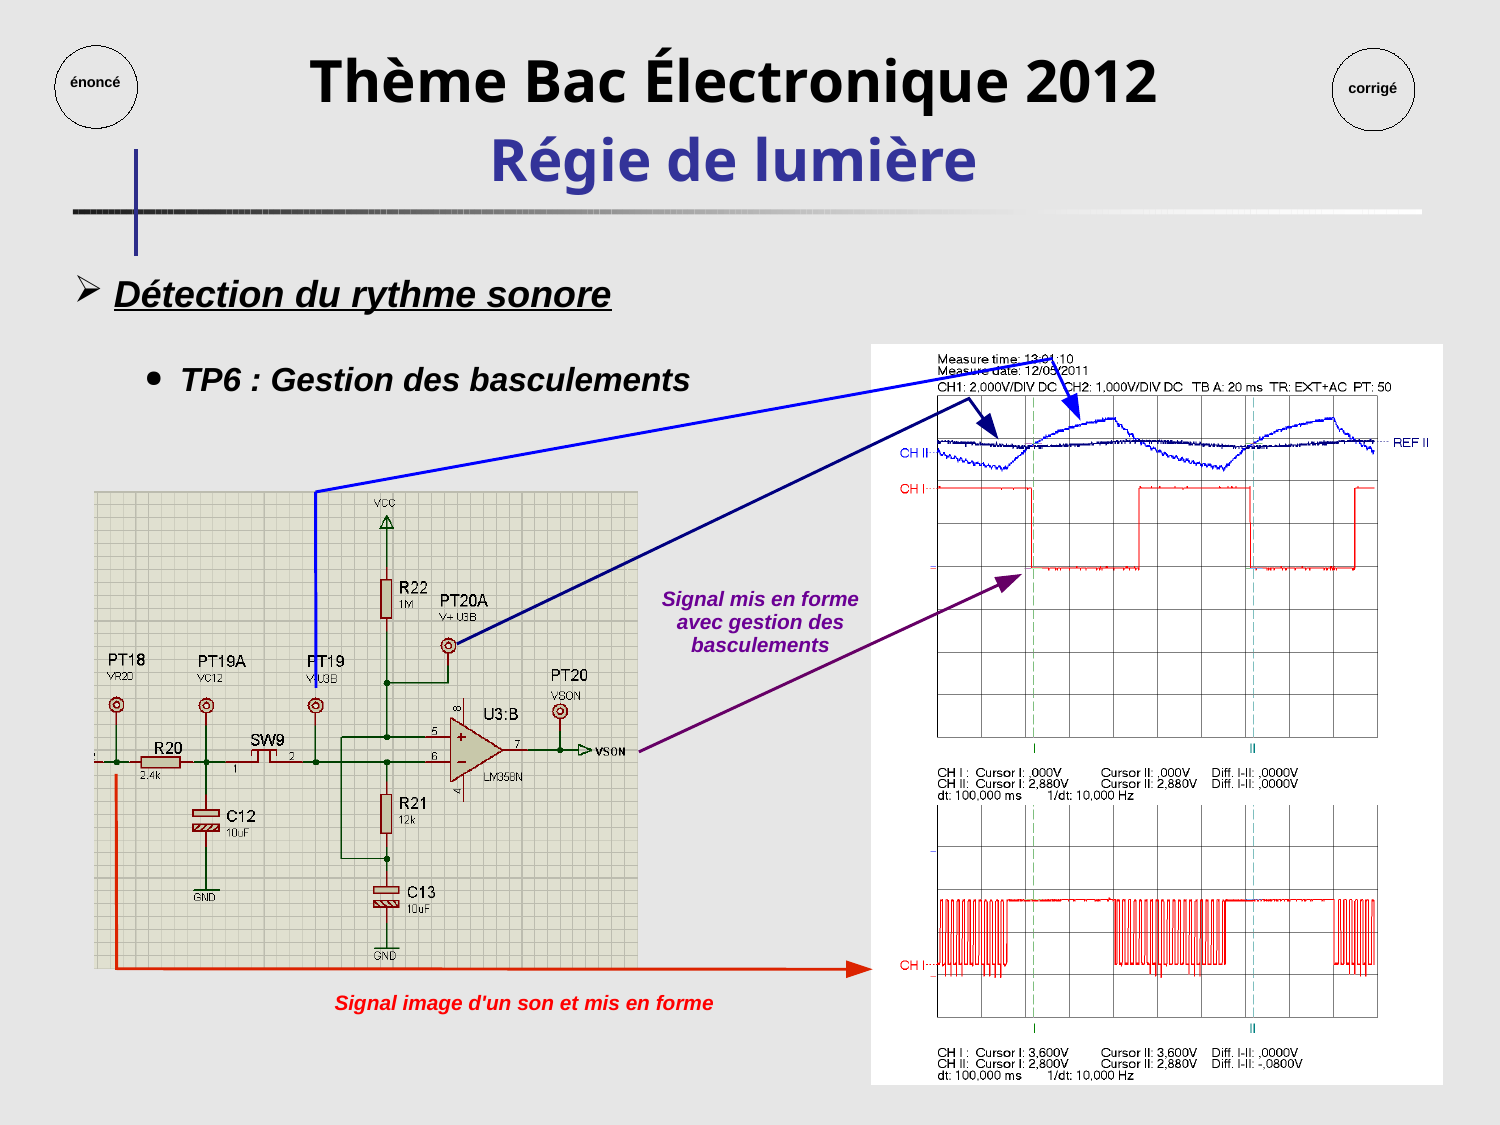

Thème Bac Électronique 2012
Régie de lumière
énoncé
corrigé
 Détection du rythme sonore
TP6 : Gestion des basculements
Signal mis en forme avec gestion des basculements
Signal image d'un son et mis en forme